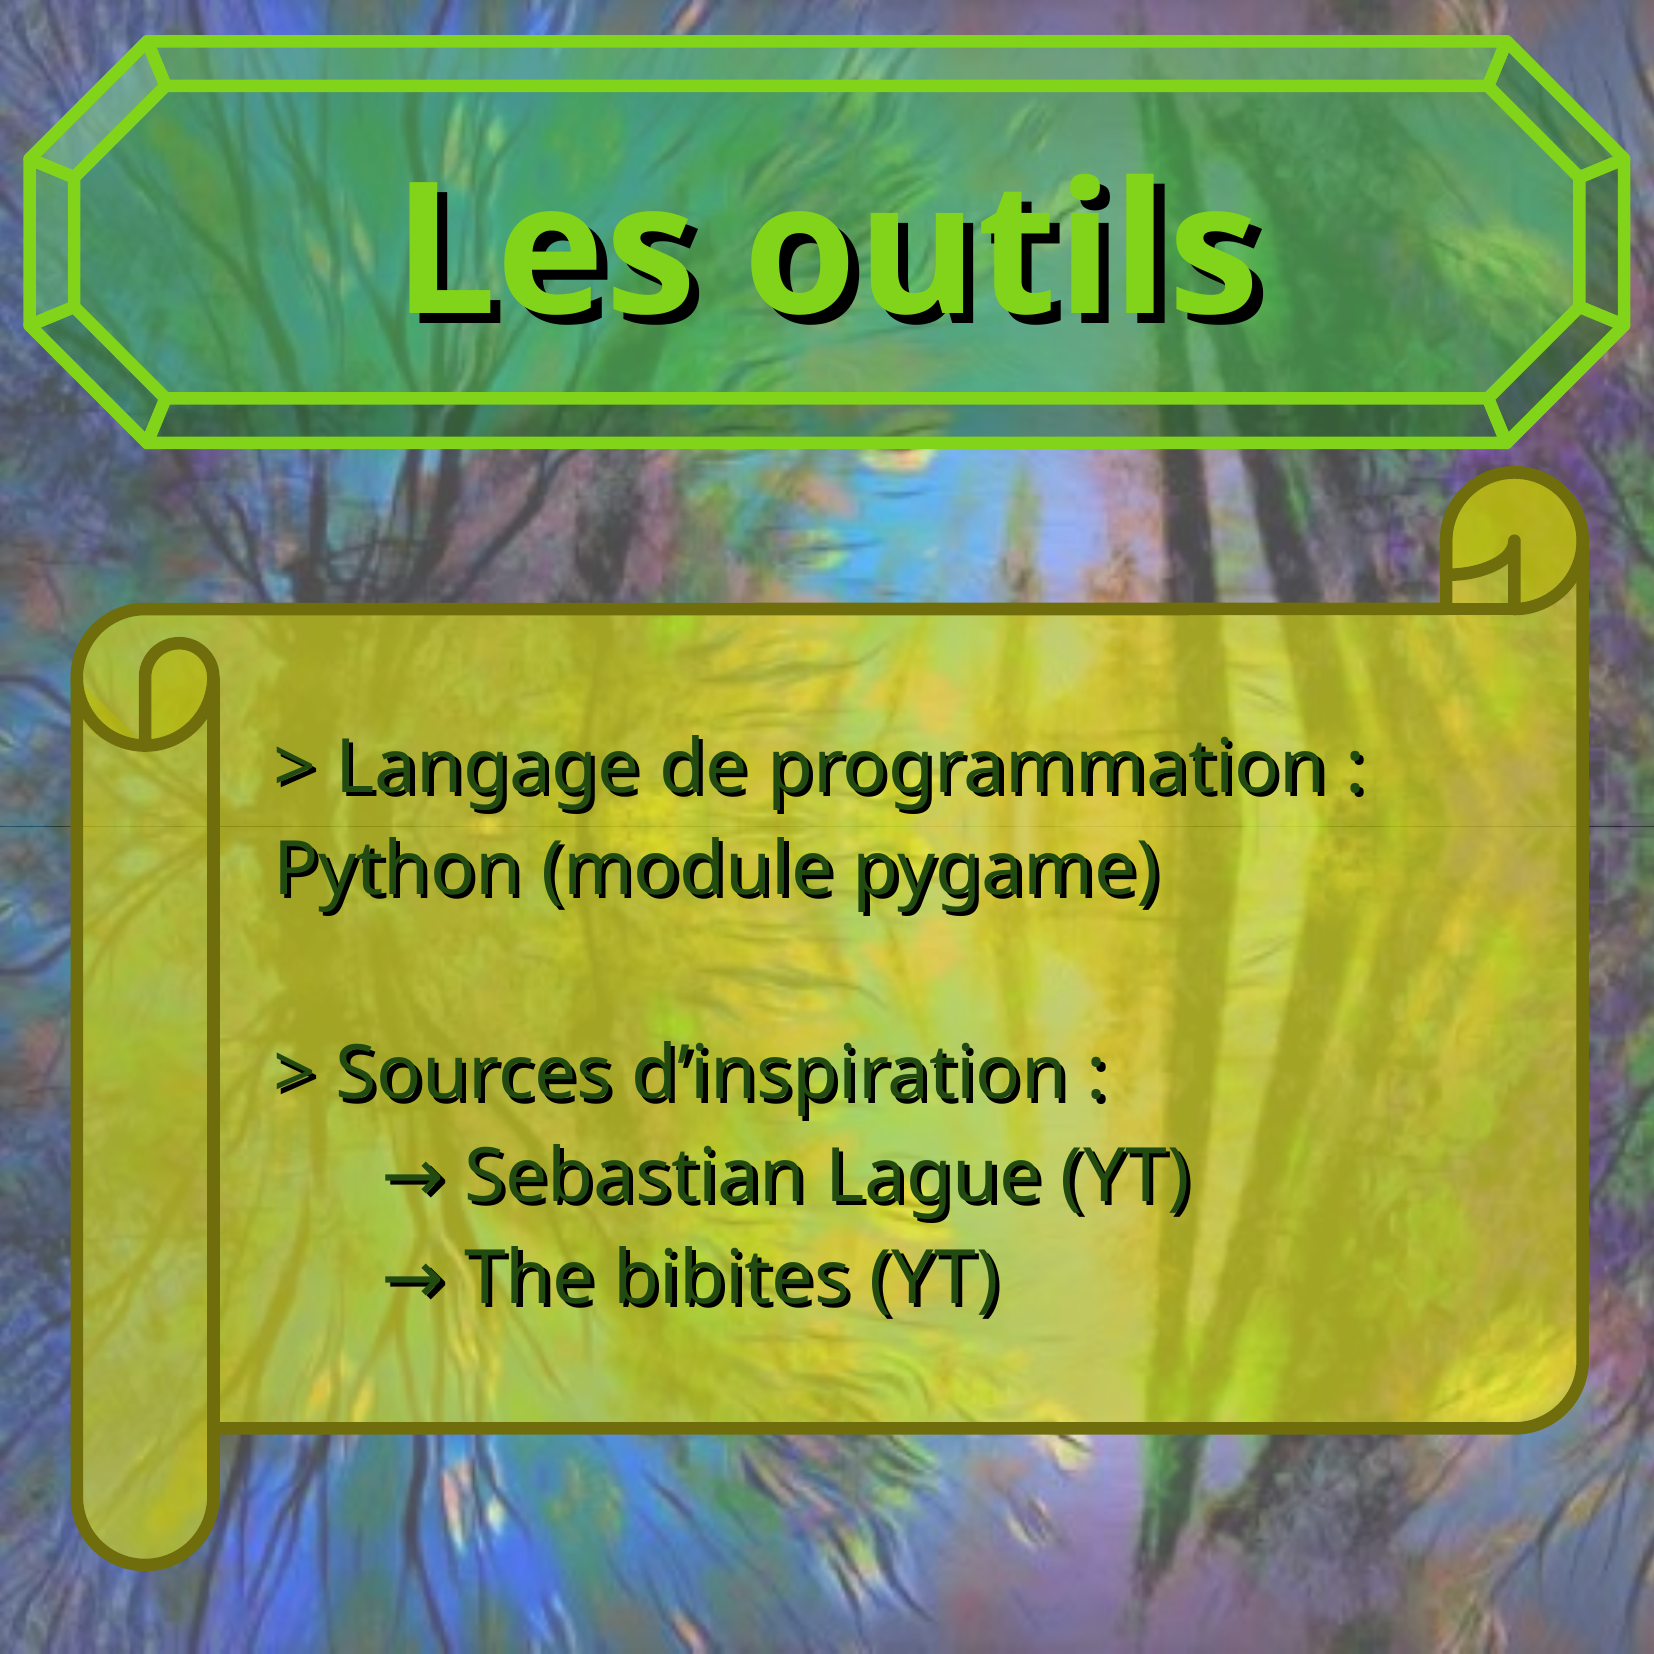

Les outils
 > Langage de programmation :
 Python (module pygame)
 > Sources d’inspiration :
		→ Sebastian Lague (YT)
		→ The bibites (YT)